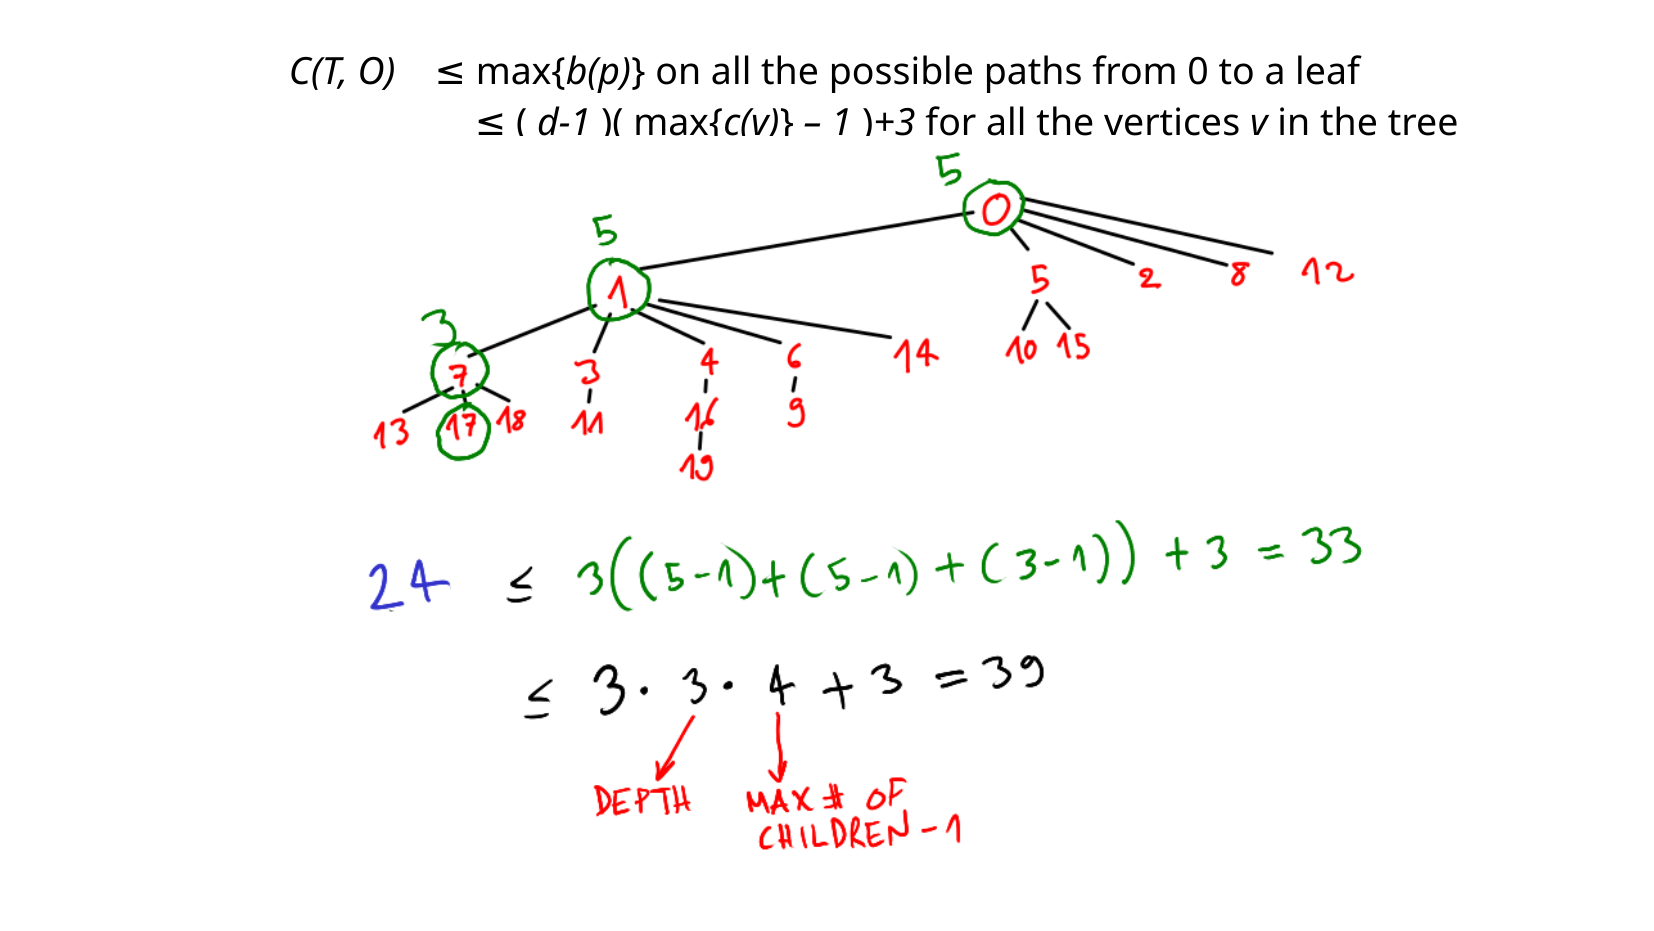

C(T, O) ≤ max{b(p)} on all the possible paths from 0 to a leaf
			 ≤ ( d-1 )( max{c(v)} – 1 )+3 for all the vertices v in the tree